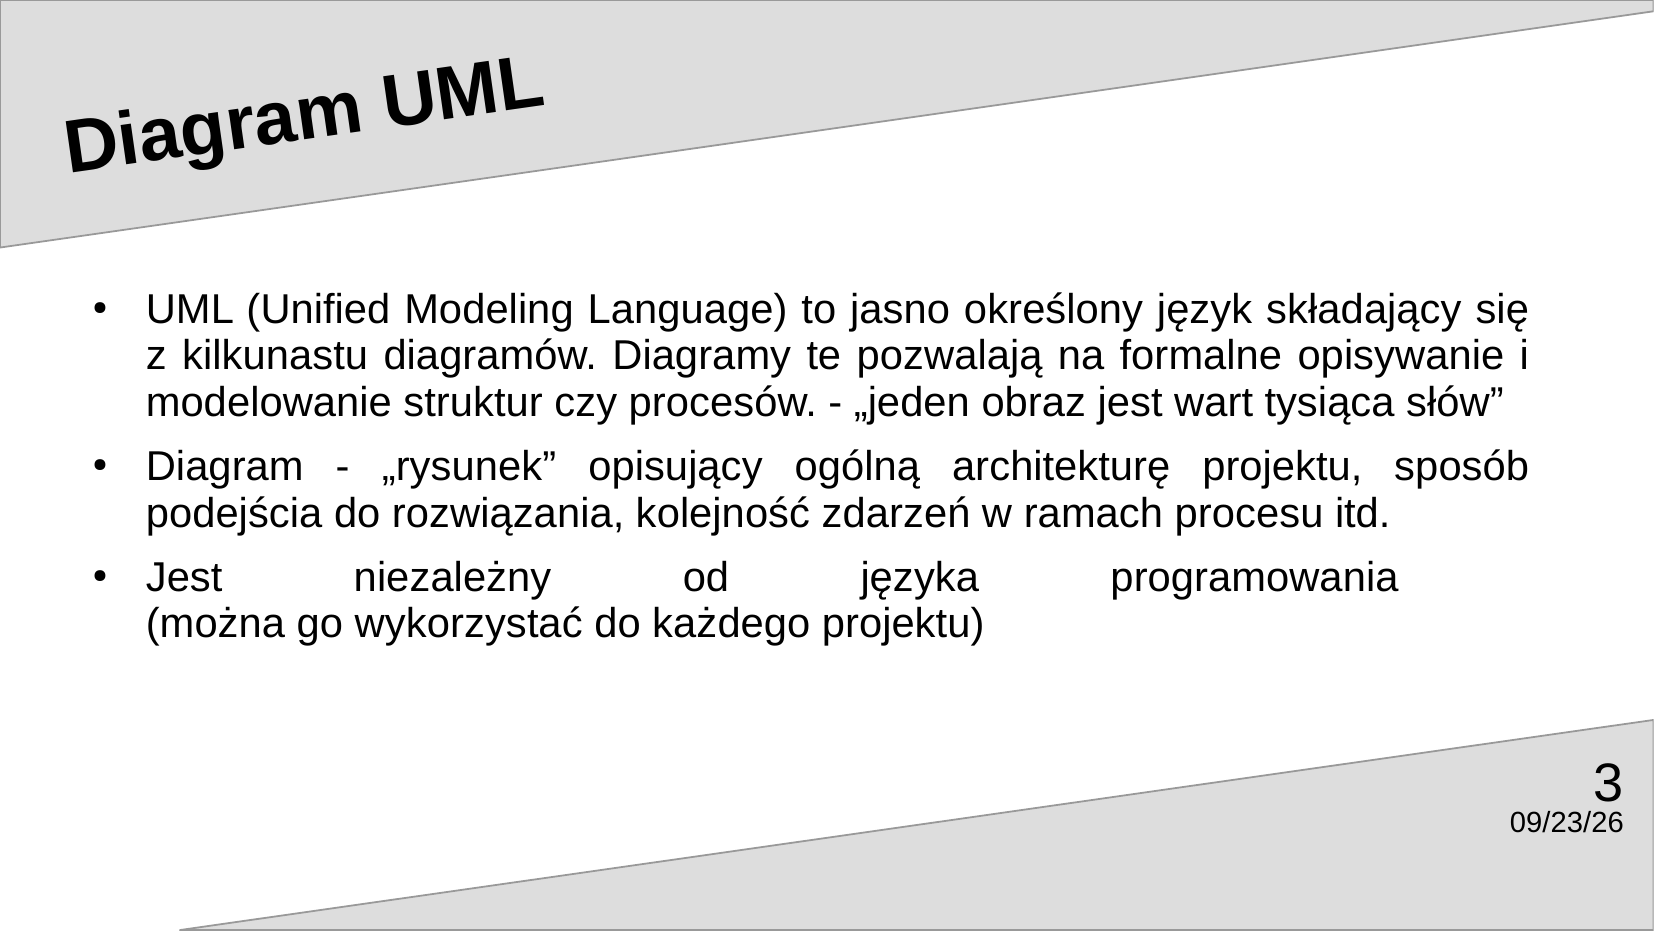

# Diagram UML
UML (Unified Modeling Language) to jasno określony język składający się z kilkunastu diagramów. Diagramy te pozwalają na formalne opisywanie i modelowanie struktur czy procesów. - „jeden obraz jest wart tysiąca słów”
Diagram - „rysunek” opisujący ogólną architekturę projektu, sposób podejścia do rozwiązania, kolejność zdarzeń w ramach procesu itd.
Jest niezależny od języka programowania
(można go wykorzystać do każdego projektu)
3